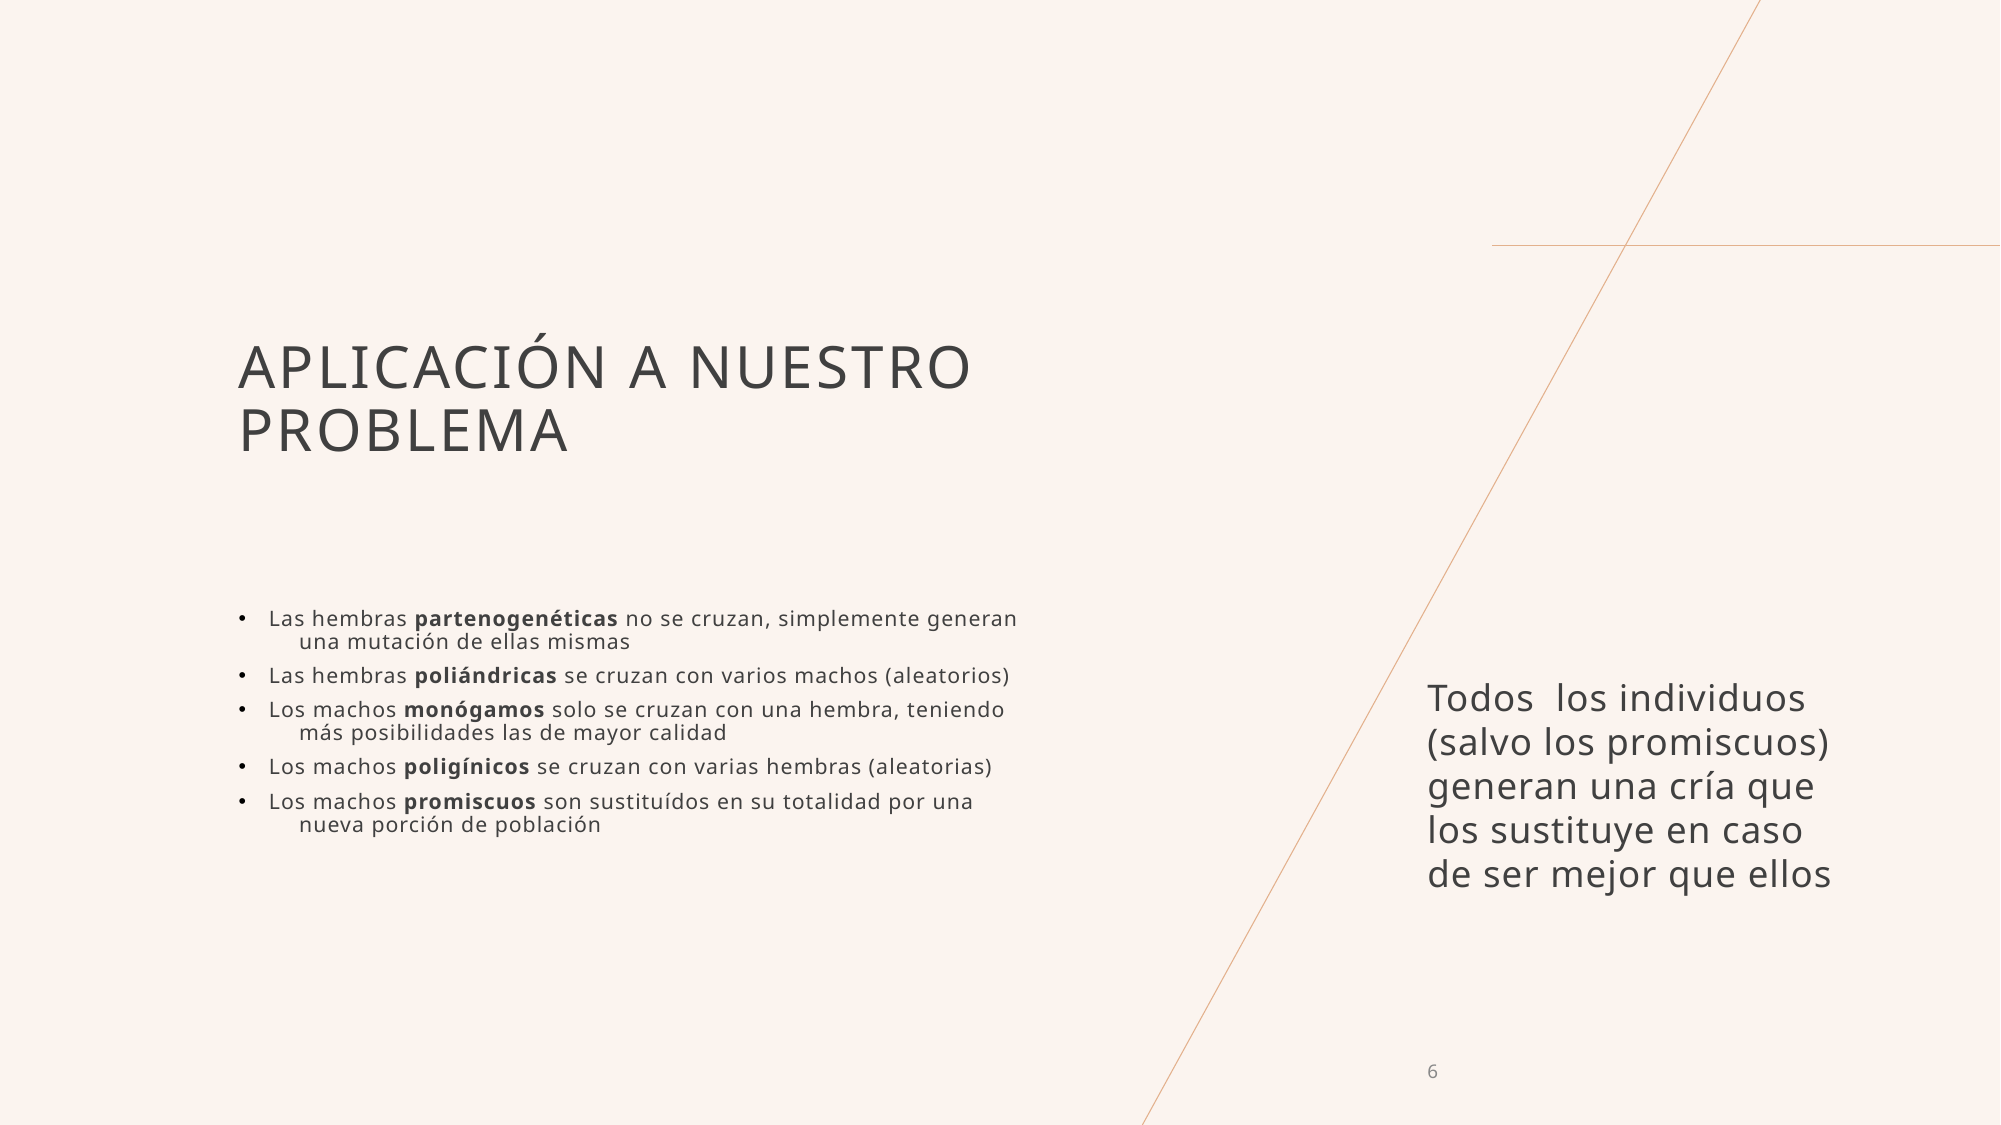

# aplicación a nuestro problema
Las hembras partenogenéticas no se cruzan, simplemente generan una mutación de ellas mismas
Las hembras poliándricas se cruzan con varios machos (aleatorios)
Los machos monógamos solo se cruzan con una hembra, teniendo más posibilidades las de mayor calidad
Los machos poligínicos se cruzan con varias hembras (aleatorias)
Los machos promiscuos son sustituídos en su totalidad por una nueva porción de población
Todos los individuos (salvo los promiscuos) generan una cría que los sustituye en caso de ser mejor que ellos